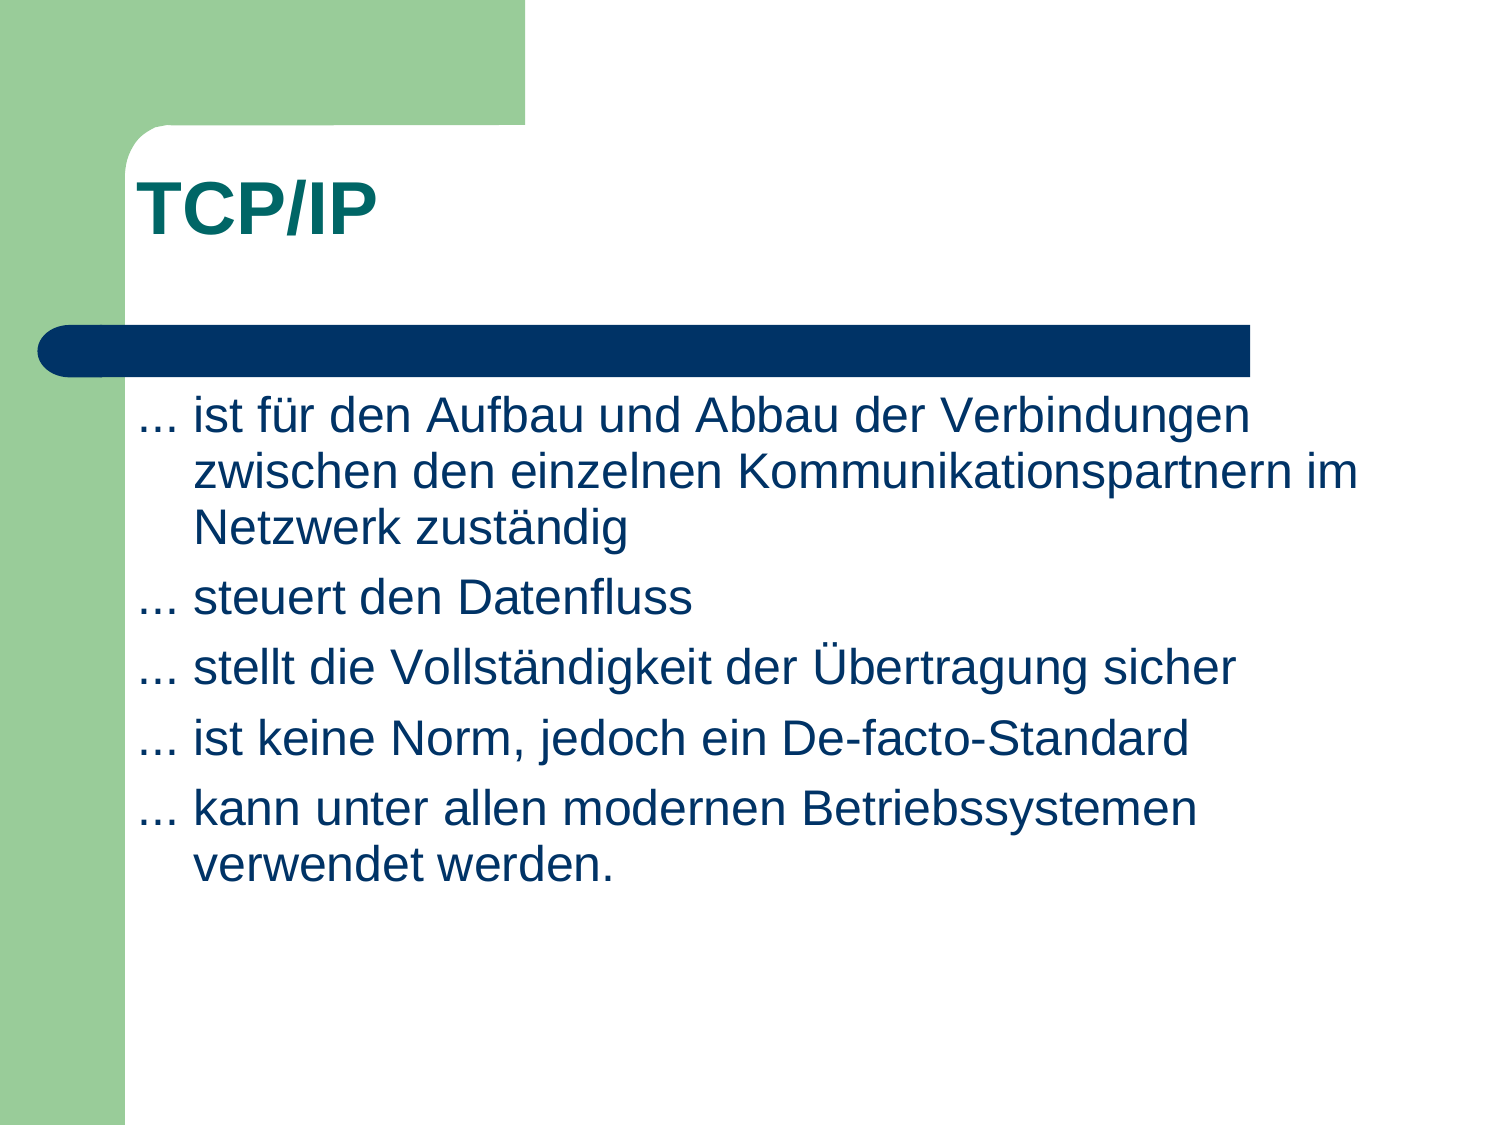

# TCP/IP
... ist für den Aufbau und Abbau der Verbindungen zwischen den einzelnen Kommunikationspartnern im Netzwerk zuständig
... steuert den Datenfluss
... stellt die Vollständigkeit der Übertragung sicher
... ist keine Norm, jedoch ein De-facto-Standard
... kann unter allen modernen Betriebssystemen verwendet werden.